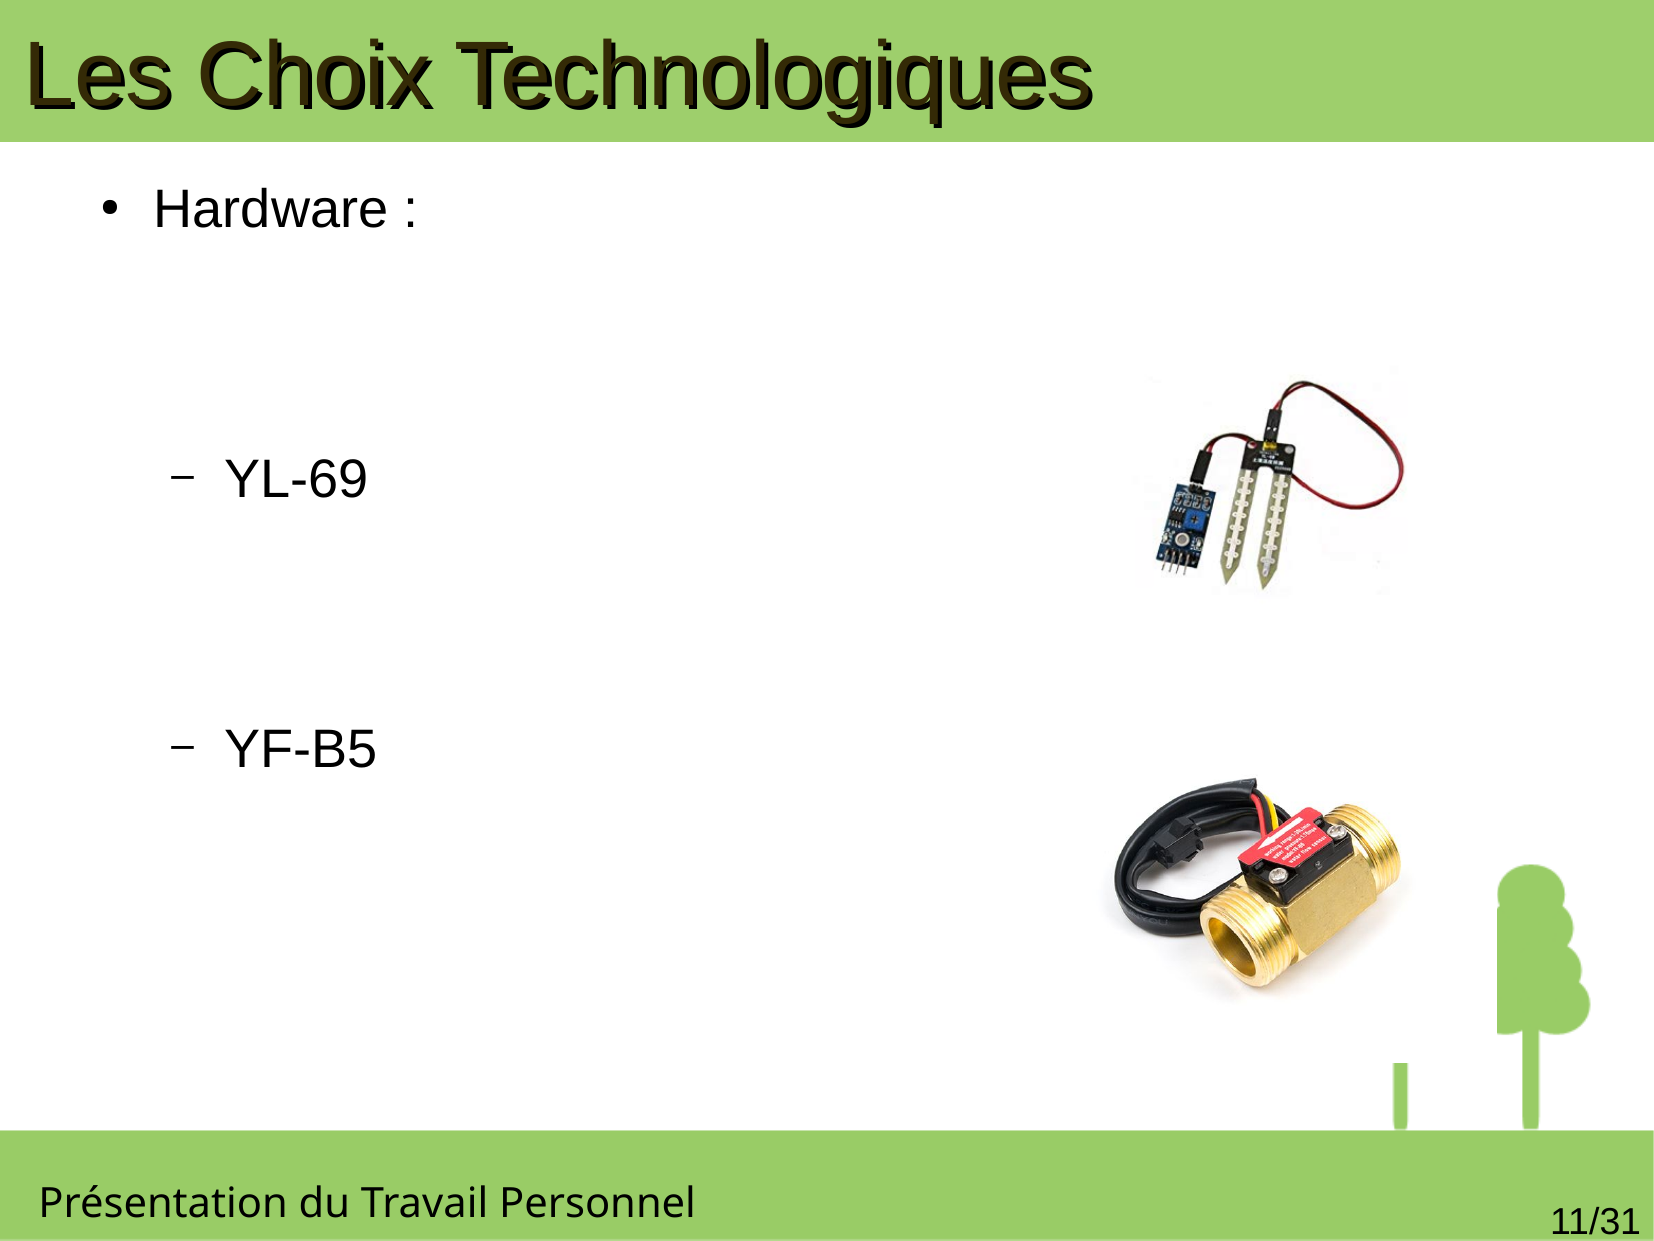

# Les Choix Technologiques
Hardware :
YL-69
YF-B5
Présentation du Travail Personnel